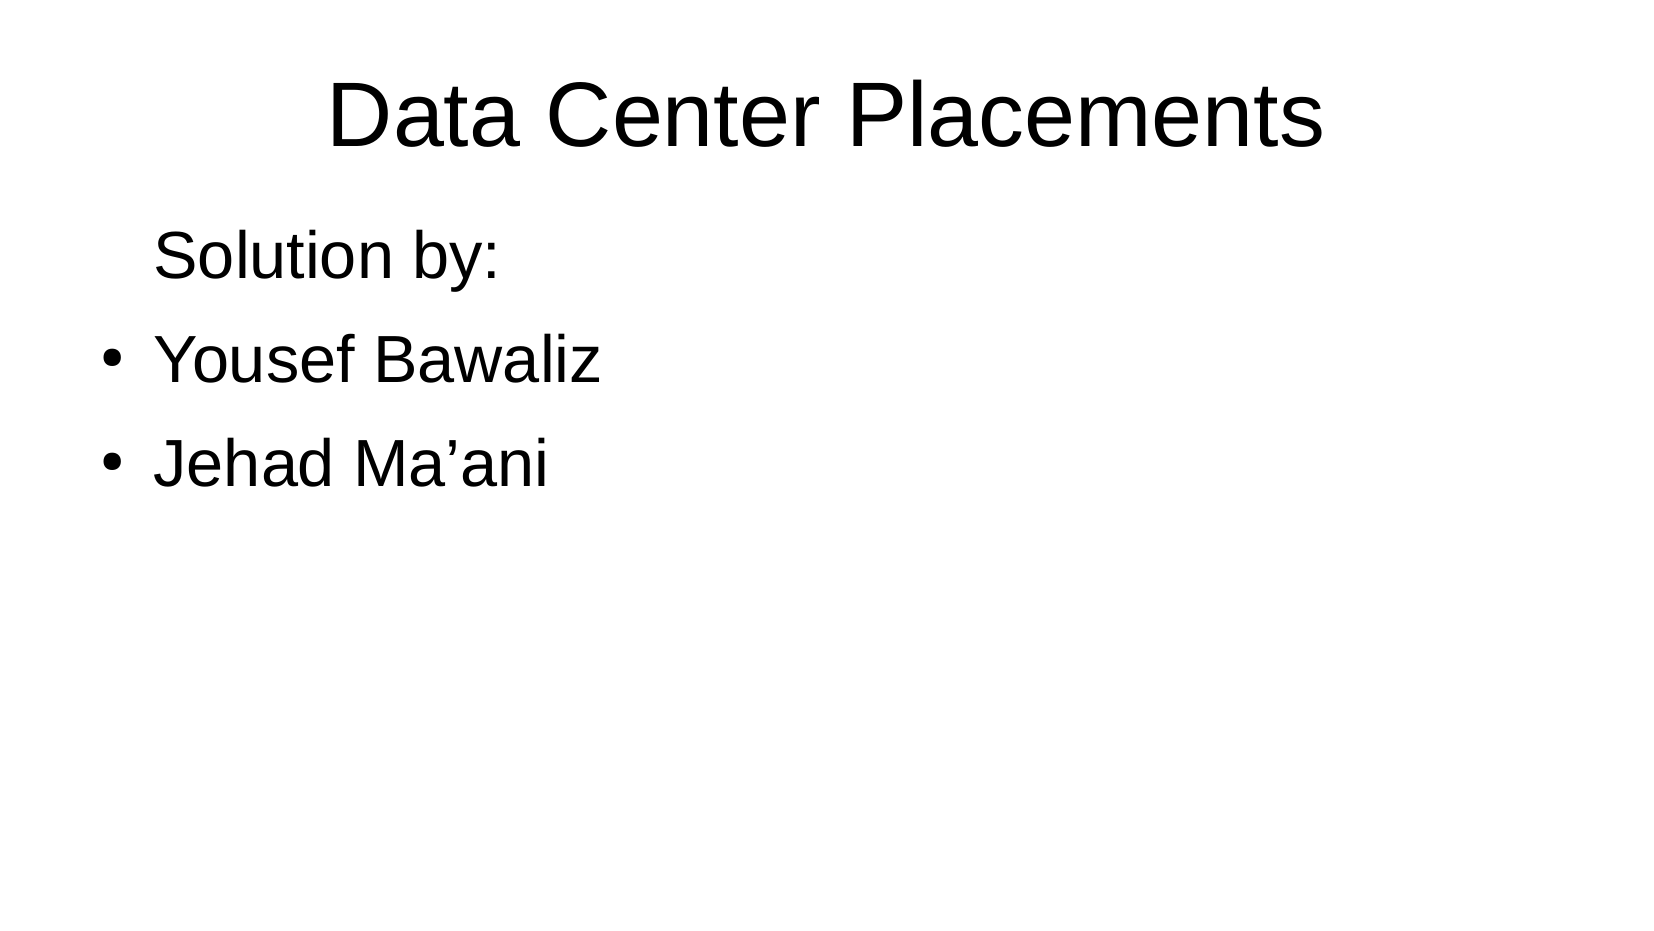

# Data Center Placements
Solution by:
Yousef Bawaliz
Jehad Ma’ani